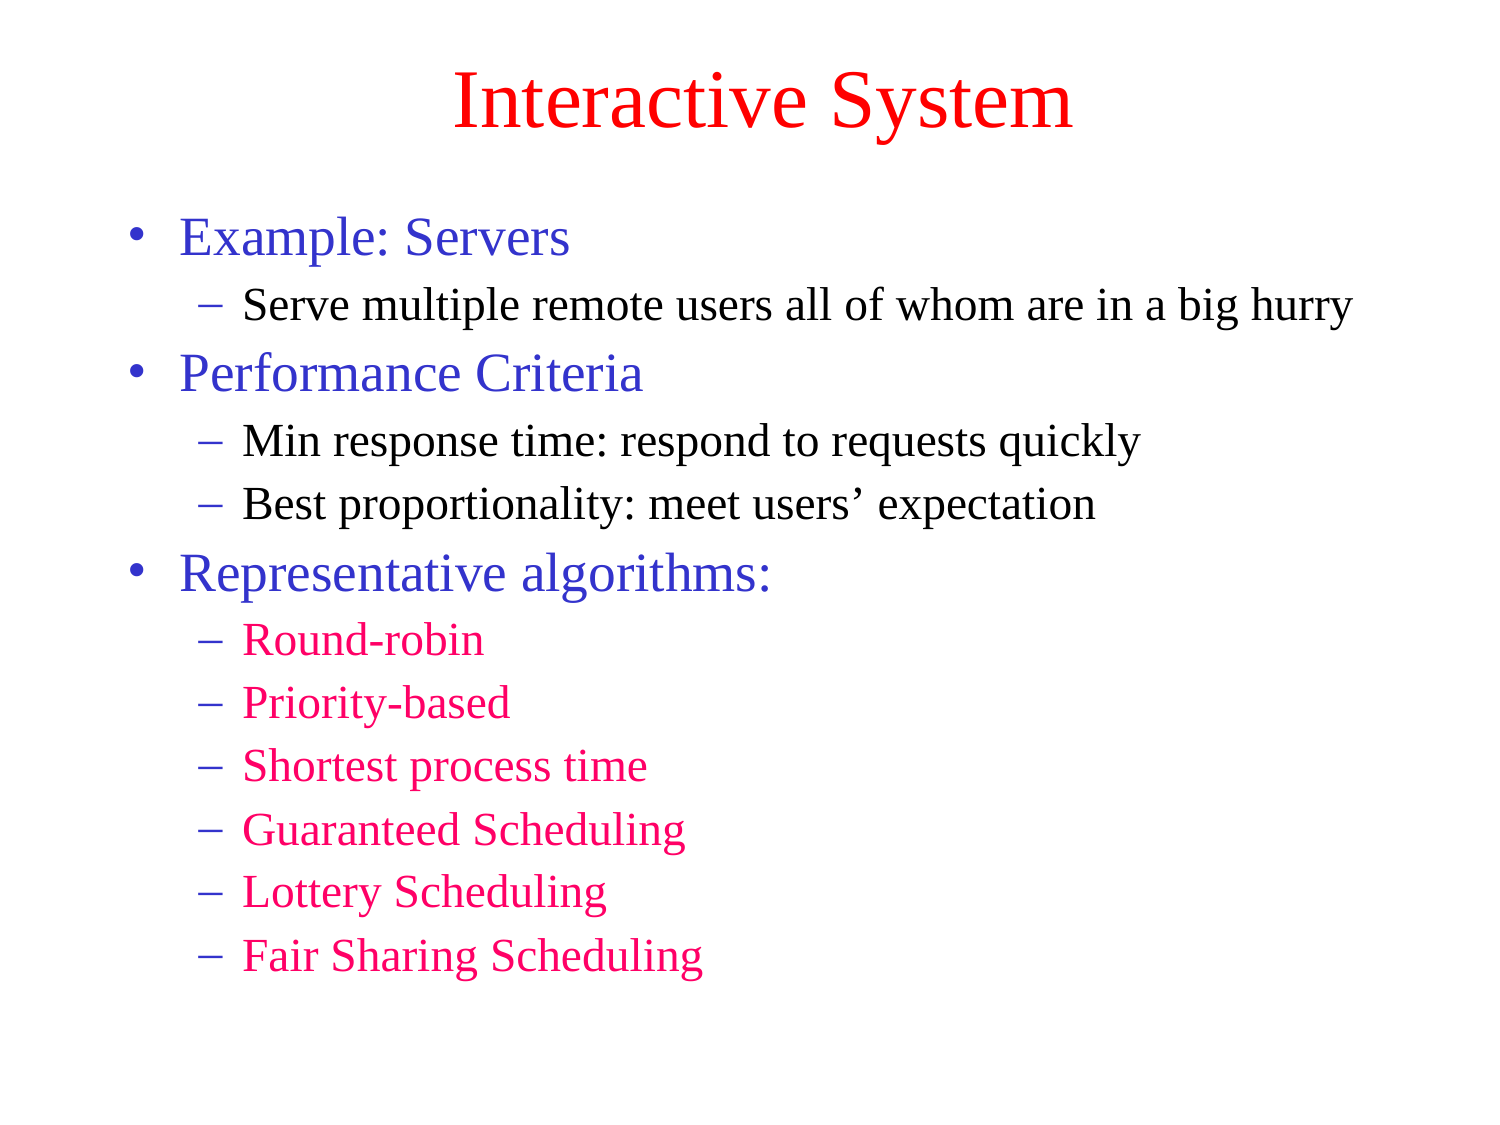

Interactive System
Example: Servers
Serve multiple remote users all of whom are in a big hurry
Performance Criteria
Min response time: respond to requests quickly
Best proportionality: meet users’ expectation
Representative algorithms:
Round-robin
Priority-based
Shortest process time
Guaranteed Scheduling
Lottery Scheduling
Fair Sharing Scheduling